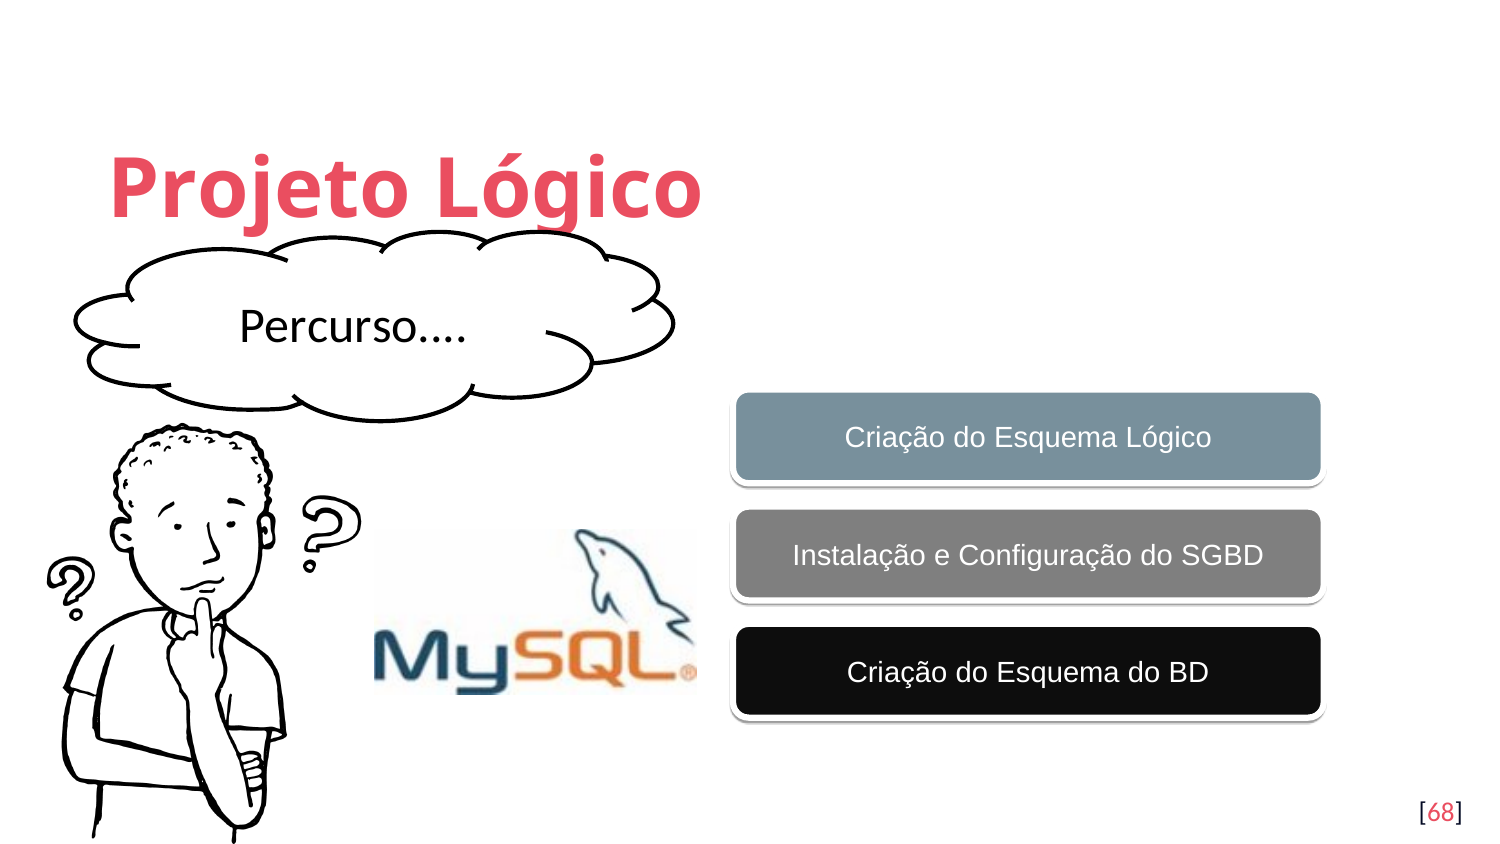

Projeto Lógico
Percurso....
Criação do Esquema Lógico
Instalação e Configuração do SGBD
Criação do Esquema do BD